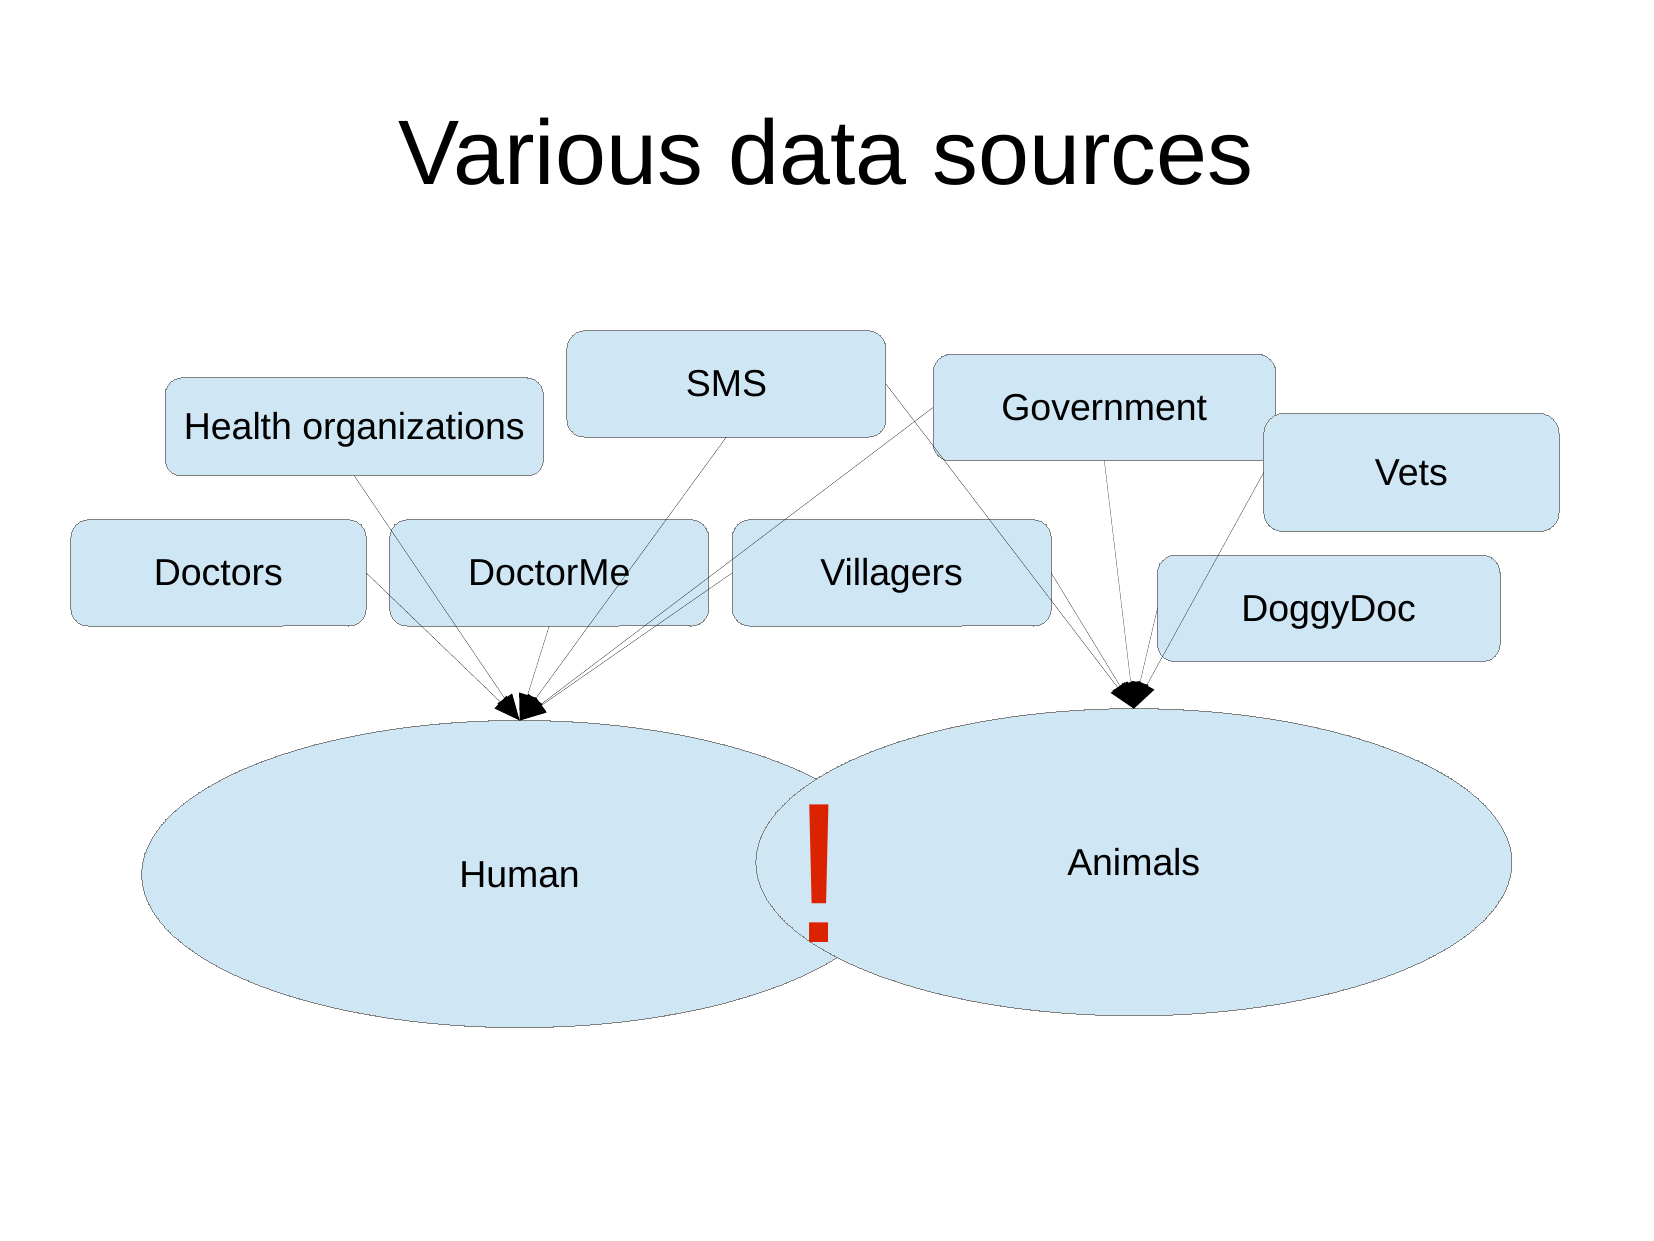

# Various data sources
SMS
Government
Health organizations
Vets
Doctors
DoctorMe
Villagers
DoggyDoc
Animals
Human
!